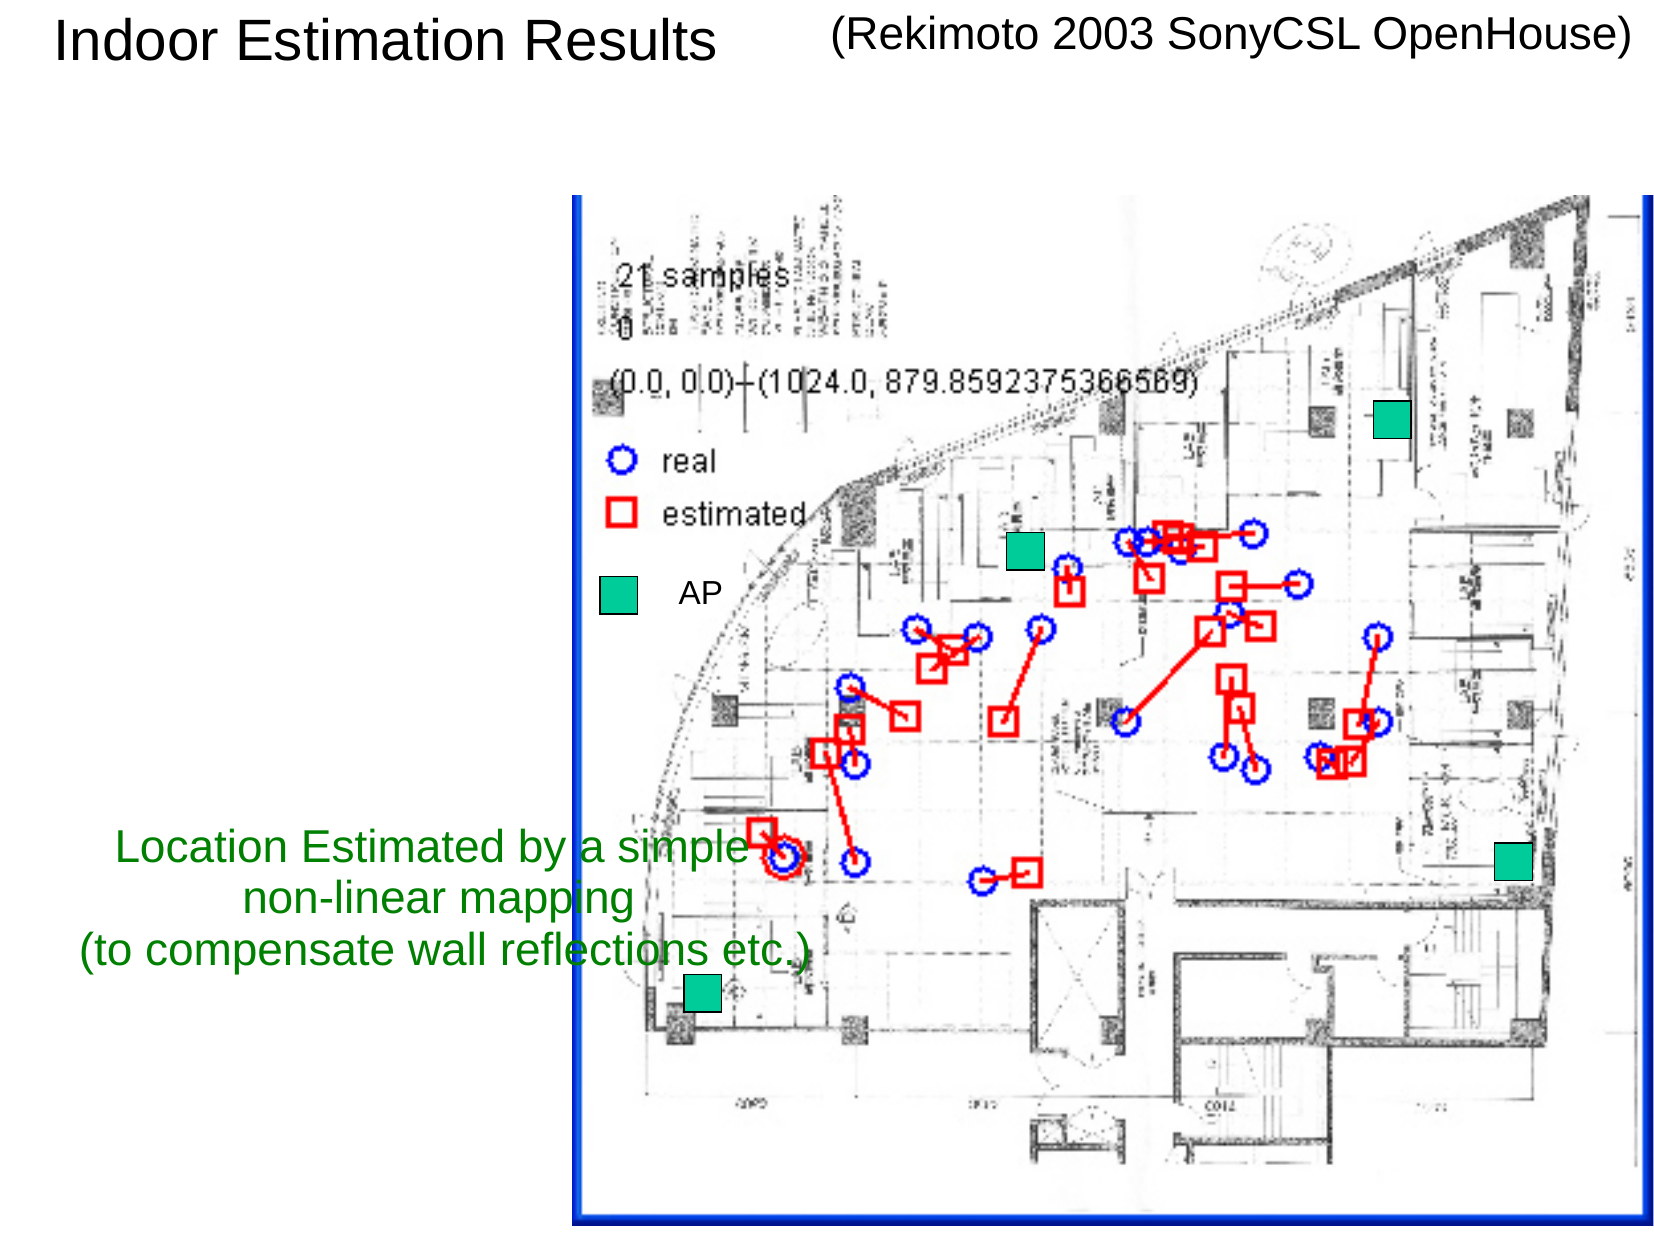

Indoor Estimation Results
(Rekimoto 2003 SonyCSL OpenHouse)‏
AP
Location Estimated by a simple
non-linear mapping
 (to compensate wall reflections etc.)‏